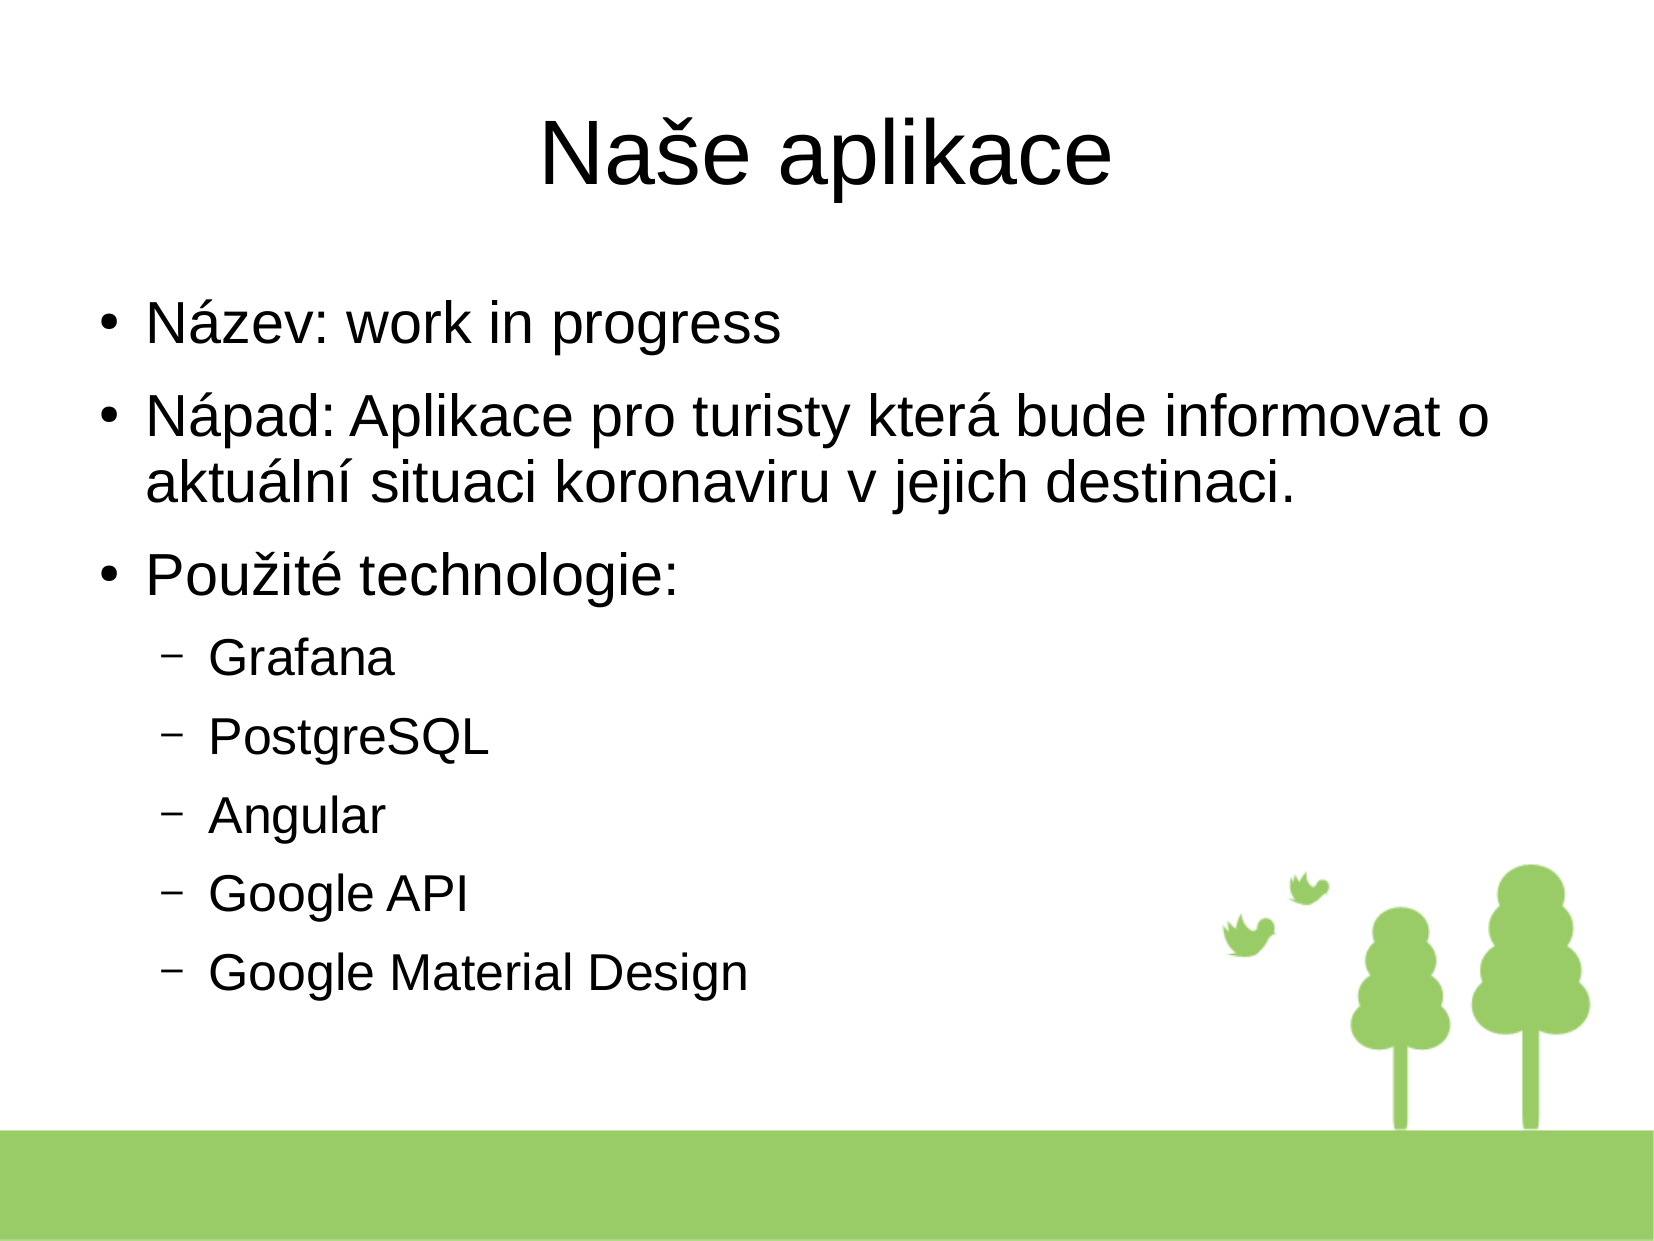

# Naše aplikace
Název: work in progress
Nápad: Aplikace pro turisty která bude informovat o aktuální situaci koronaviru v jejich destinaci.
Použité technologie:
Grafana
PostgreSQL
Angular
Google API
Google Material Design